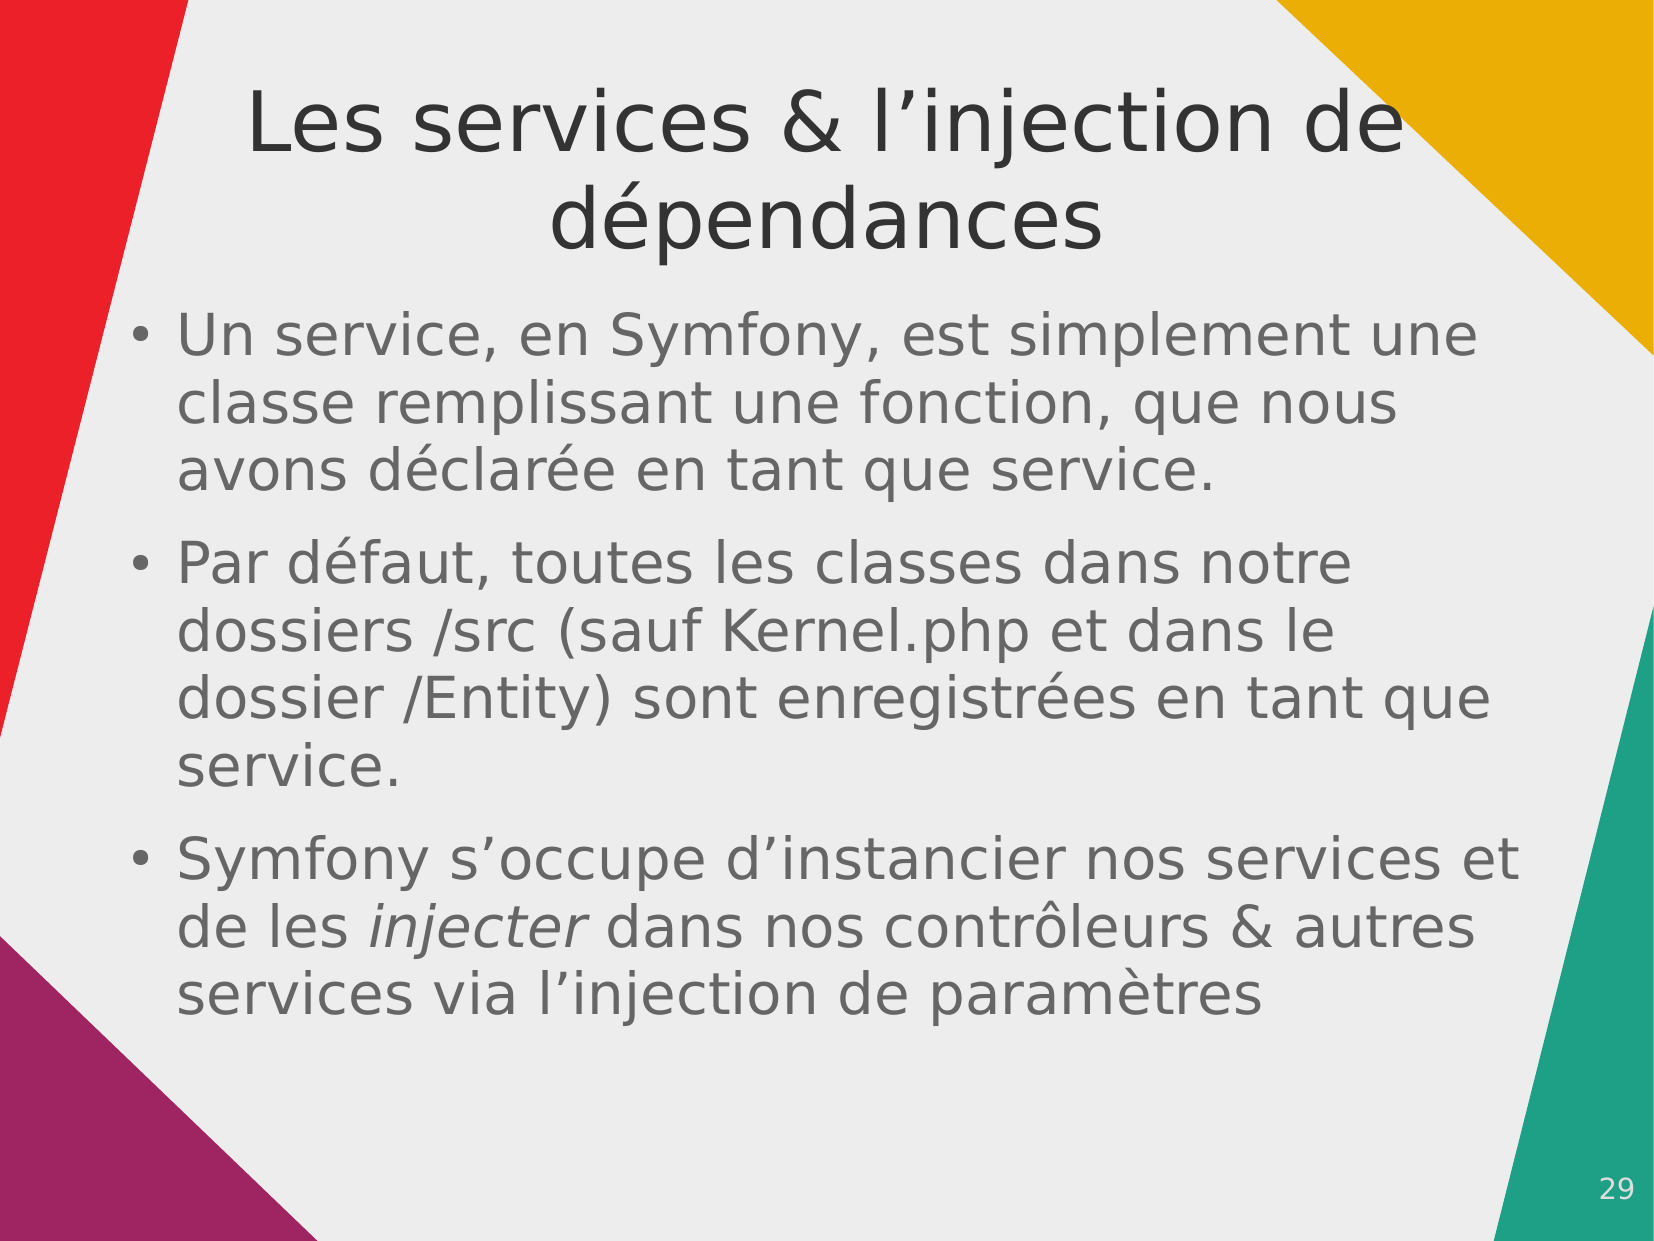

# Les services & l’injection de dépendances
Un service, en Symfony, est simplement une classe remplissant une fonction, que nous avons déclarée en tant que service.
Par défaut, toutes les classes dans notre dossiers /src (sauf Kernel.php et dans le dossier /Entity) sont enregistrées en tant que service.
Symfony s’occupe d’instancier nos services et de les injecter dans nos contrôleurs & autres services via l’injection de paramètres
29